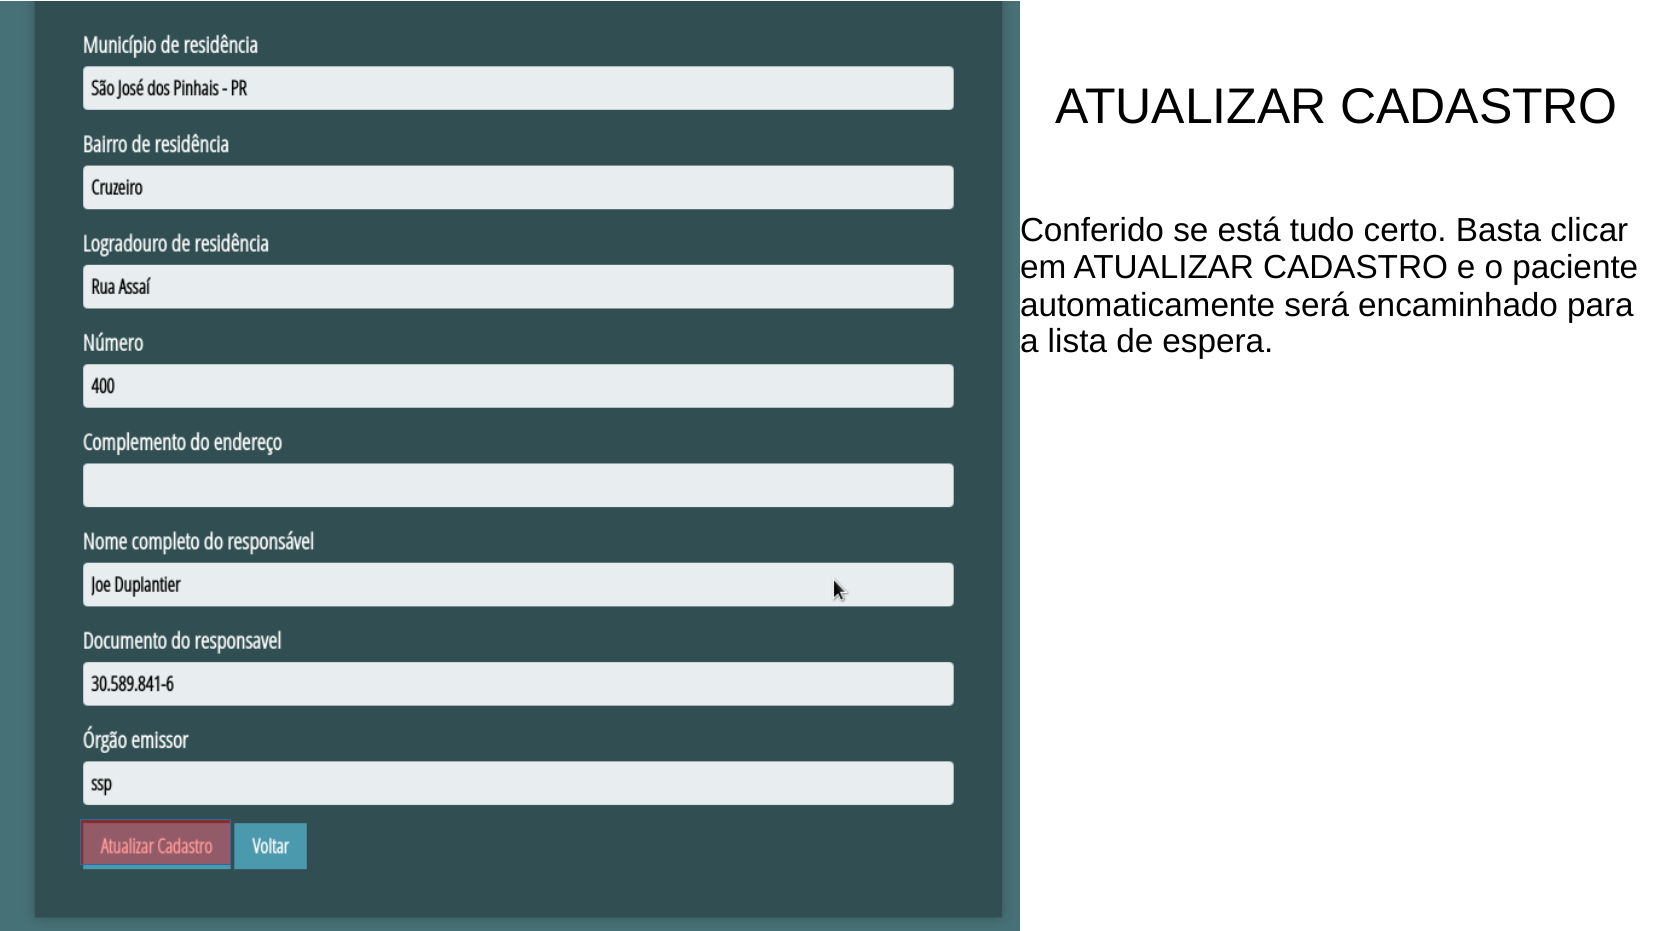

# ATUALIZAR CADASTRO
Conferido se está tudo certo. Basta clicar em ATUALIZAR CADASTRO e o paciente automaticamente será encaminhado para a lista de espera.